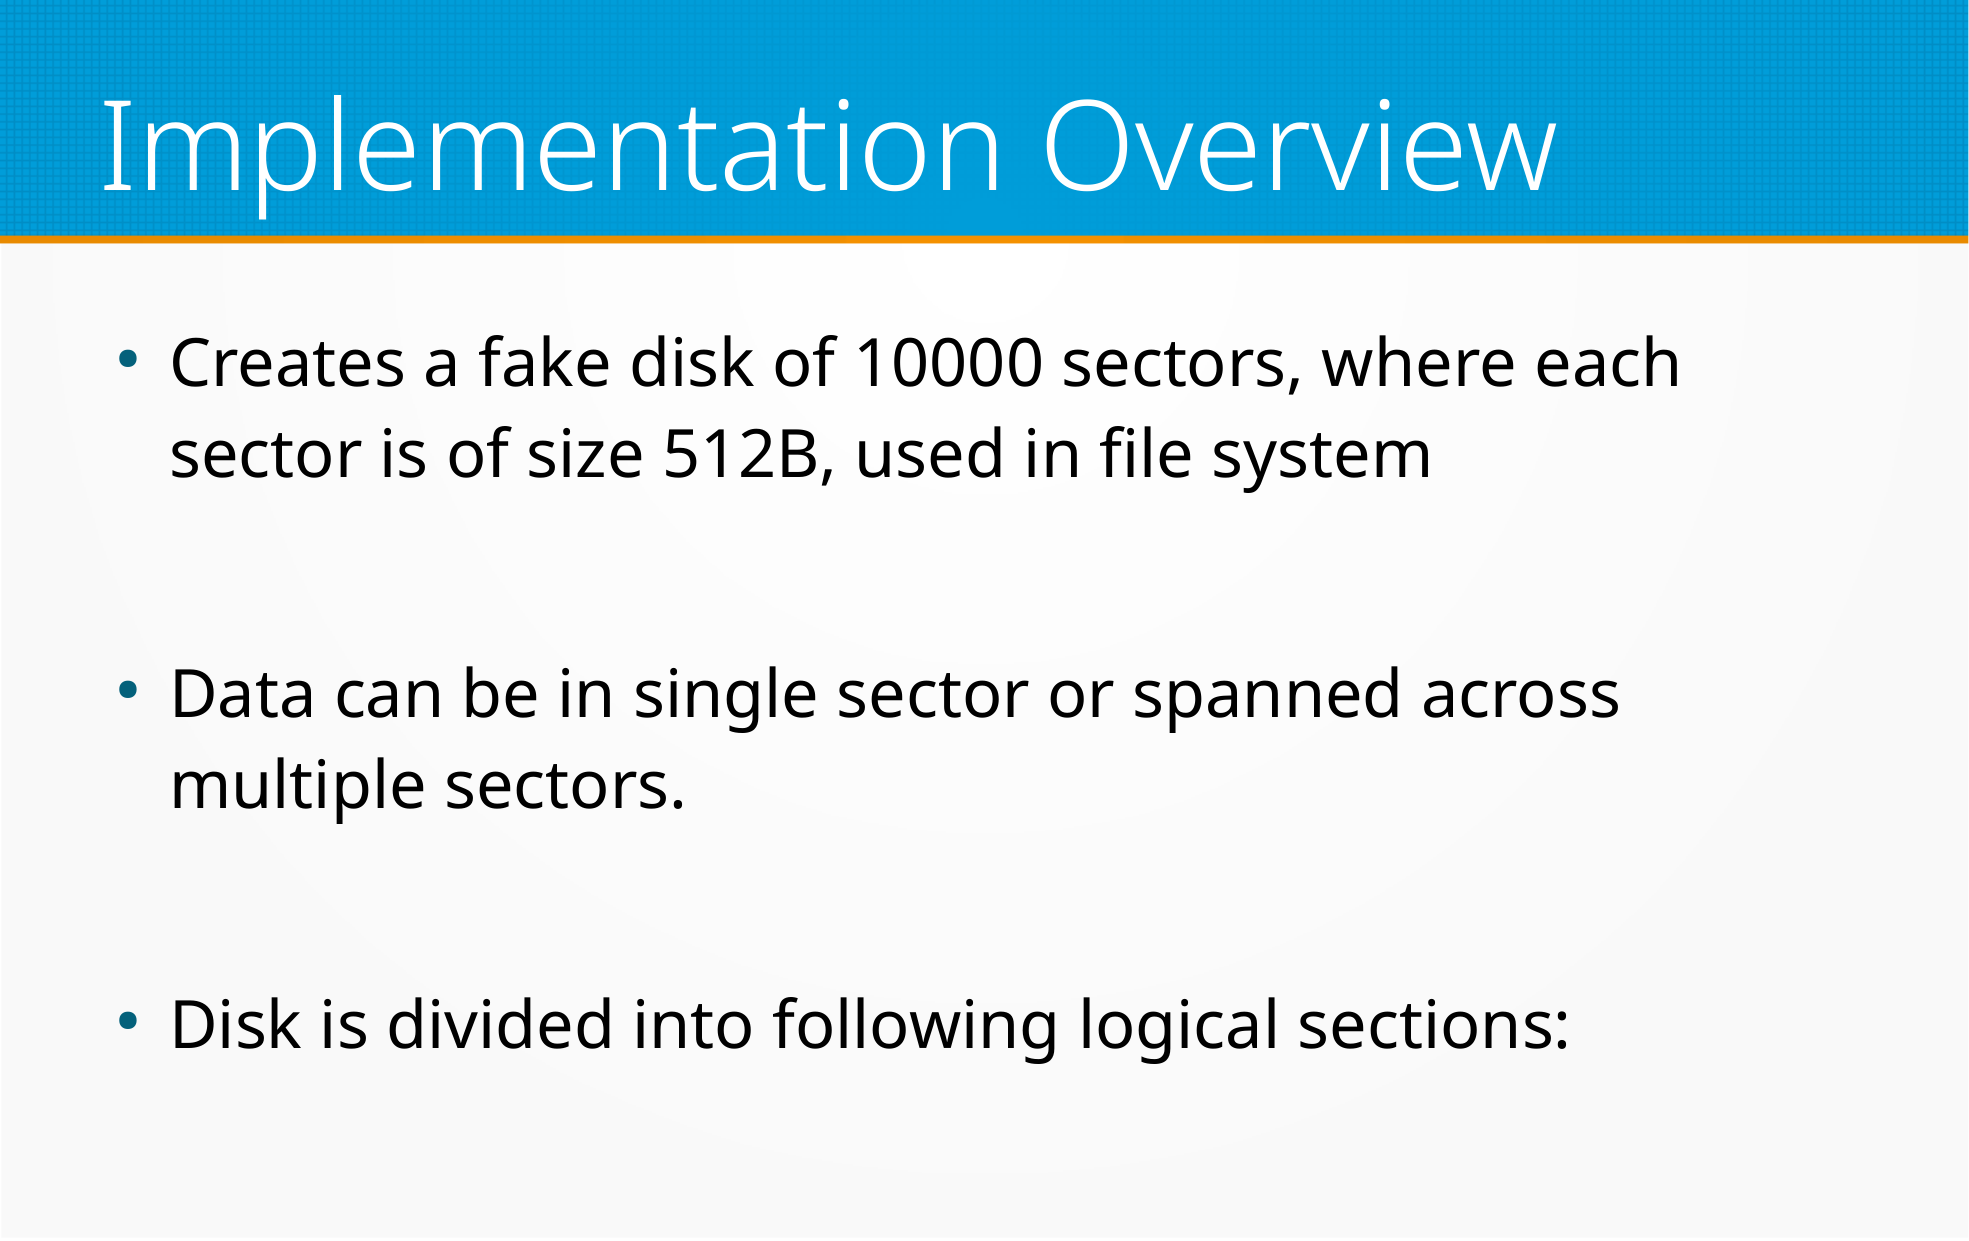

# Implementation Overview
Creates a fake disk of 10000 sectors, where each sector is of size 512B, used in file system
Data can be in single sector or spanned across multiple sectors.
Disk is divided into following logical sections: